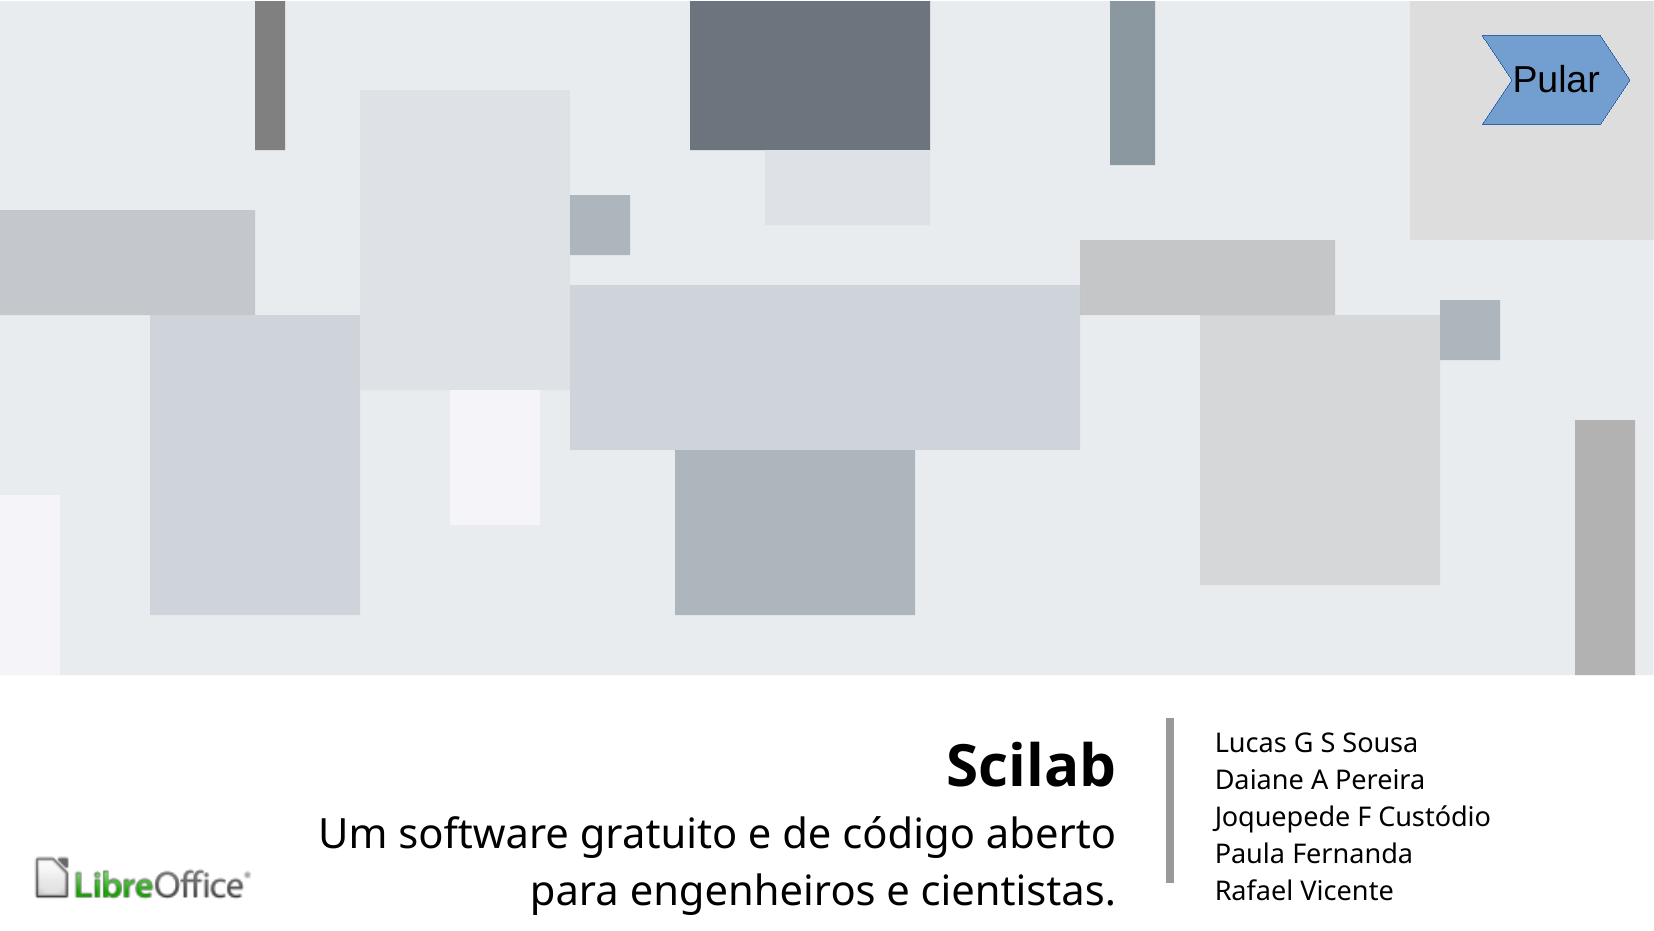

Pular
Lucas G S Sousa
Daiane A Pereira
Joquepede F Custódio
Paula Fernanda
Rafael Vicente
Scilab
Um software gratuito e de código aberto para engenheiros e cientistas.